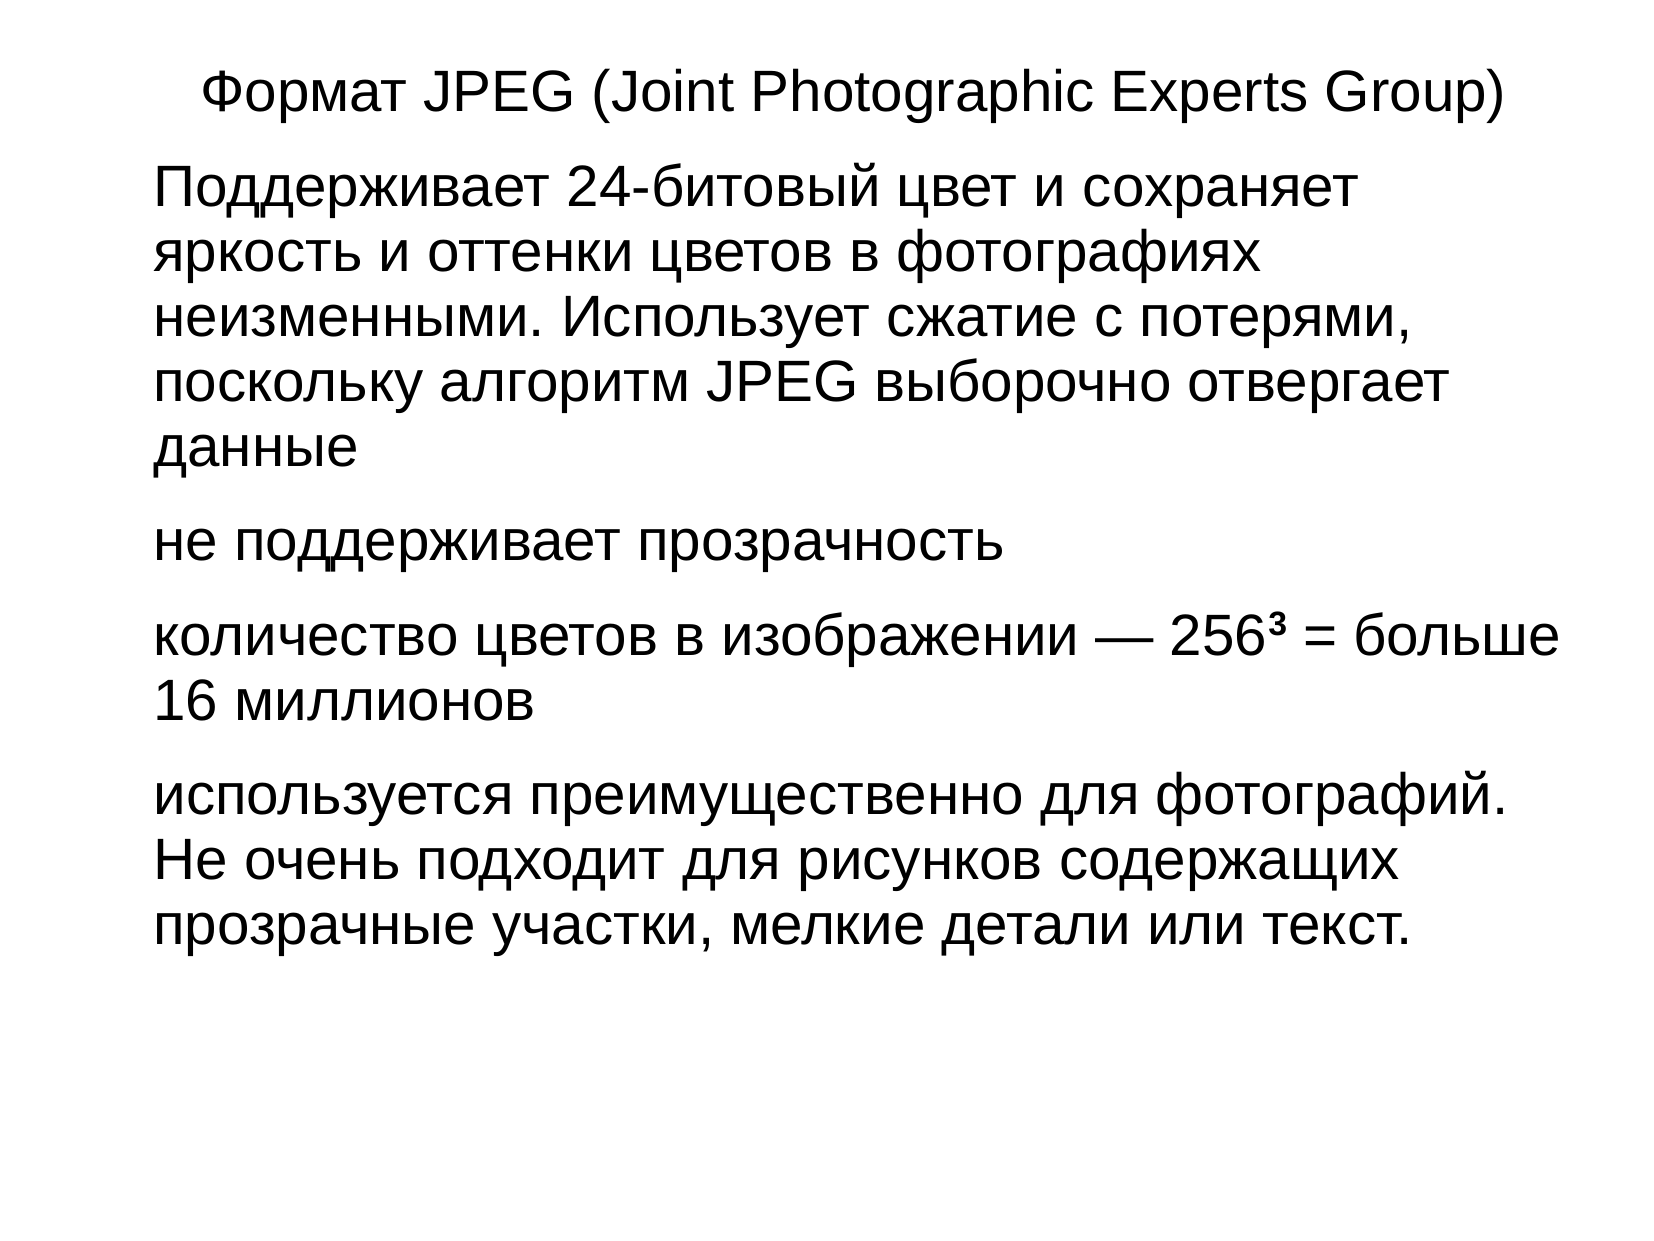

# Формат JPEG (Joint Photographic Experts Group)
Поддерживает 24-битовый цвет и сохраняет яркость и оттенки цветов в фотографиях неизменными. Использует сжатие с потерями, поскольку алгоритм JPEG выборочно отвергает данные
не поддерживает прозрачность
количество цветов в изображении — 2563 = больше 16 миллионов
используется преимущественно для фотографий. Не очень подходит для рисунков содержащих прозрачные участки, мелкие детали или текст.